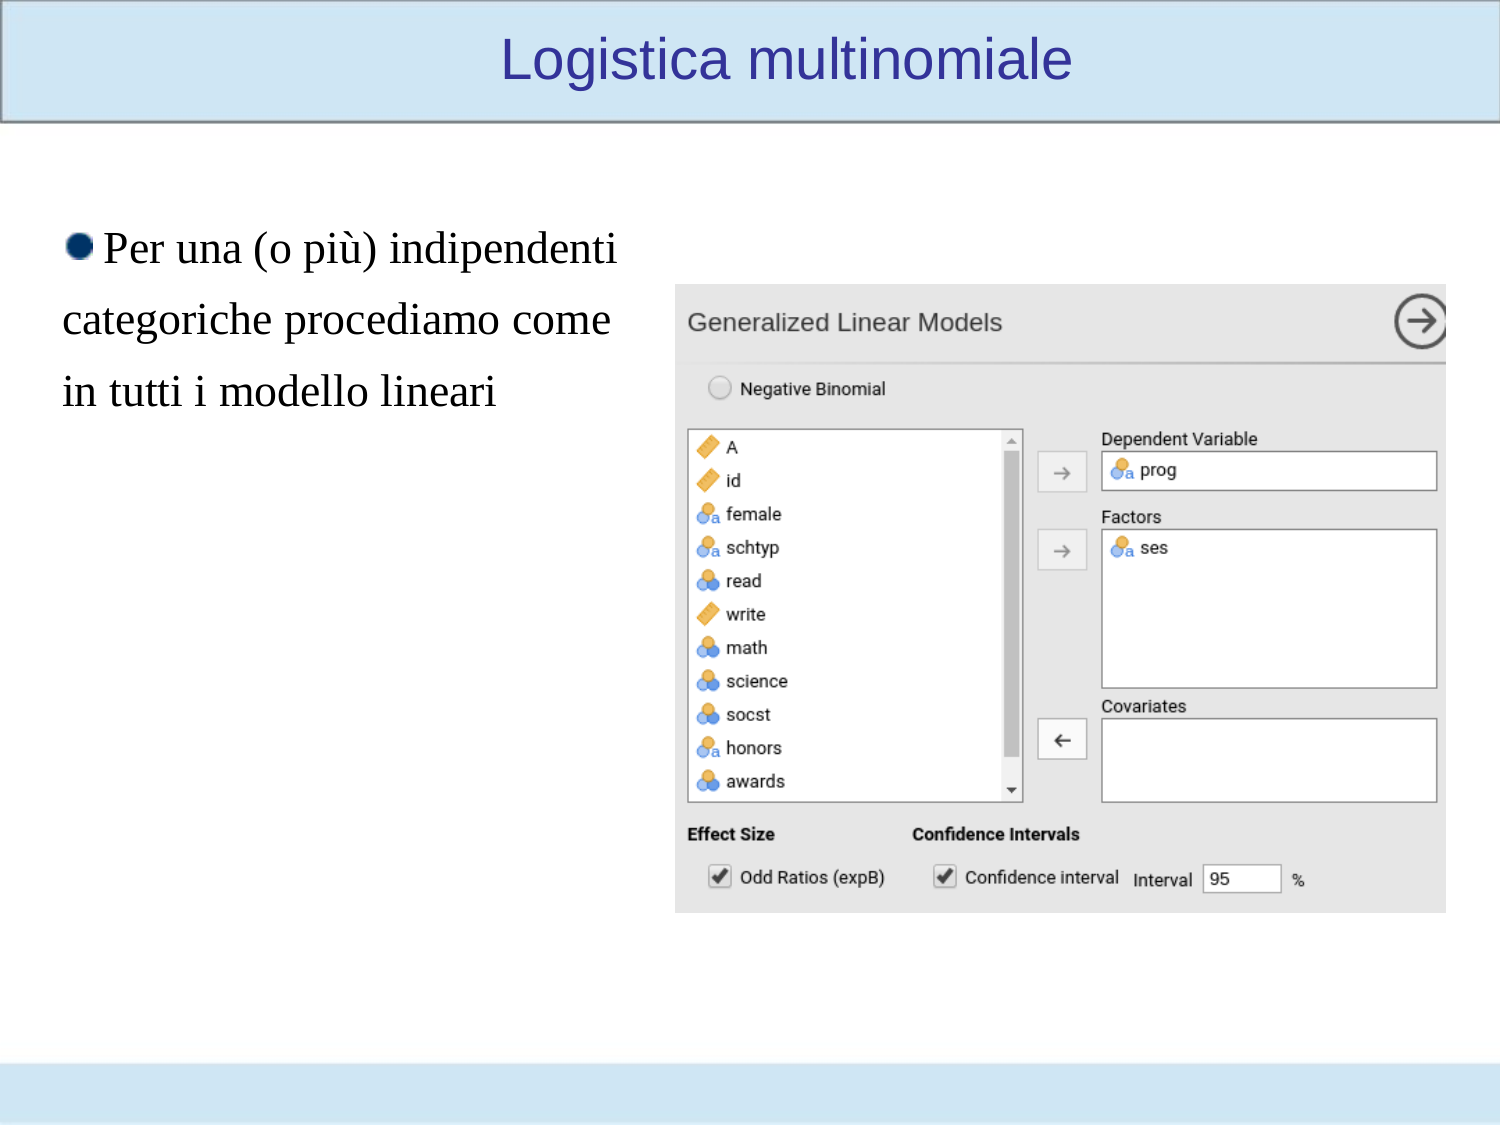

# Logistica multinomiale
 Per una (o più) indipendenti categoriche procediamo come in tutti i modello lineari